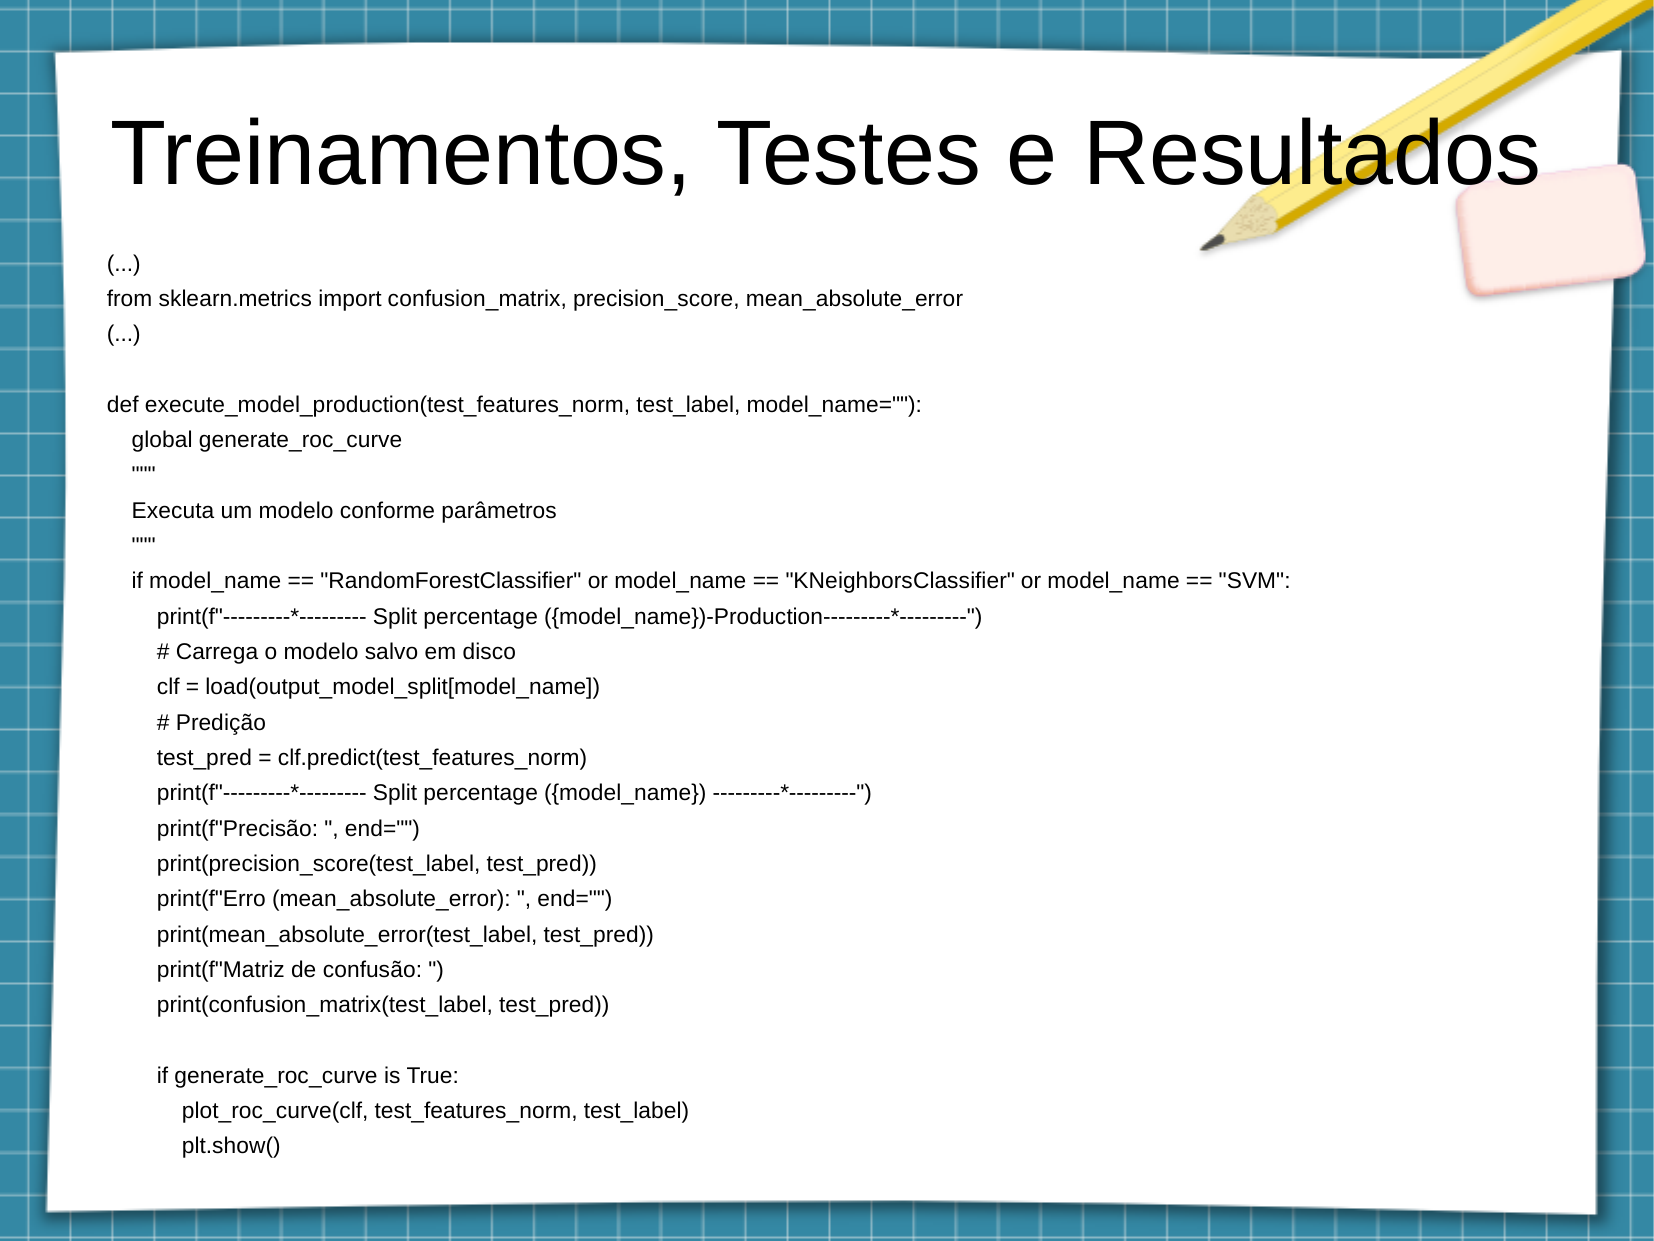

# Treinamentos, Testes e Resultados
(...)
from sklearn.metrics import confusion_matrix, precision_score, mean_absolute_error
(...)
def execute_model_production(test_features_norm, test_label, model_name=""):
 global generate_roc_curve
 """
 Executa um modelo conforme parâmetros
 """
 if model_name == "RandomForestClassifier" or model_name == "KNeighborsClassifier" or model_name == "SVM":
 print(f"---------*--------- Split percentage ({model_name})-Production---------*---------")
 # Carrega o modelo salvo em disco
 clf = load(output_model_split[model_name])
 # Predição
 test_pred = clf.predict(test_features_norm)
 print(f"---------*--------- Split percentage ({model_name}) ---------*---------")
 print(f"Precisão: ", end="")
 print(precision_score(test_label, test_pred))
 print(f"Erro (mean_absolute_error): ", end="")
 print(mean_absolute_error(test_label, test_pred))
 print(f"Matriz de confusão: ")
 print(confusion_matrix(test_label, test_pred))
 if generate_roc_curve is True:
 plot_roc_curve(clf, test_features_norm, test_label)
 plt.show()